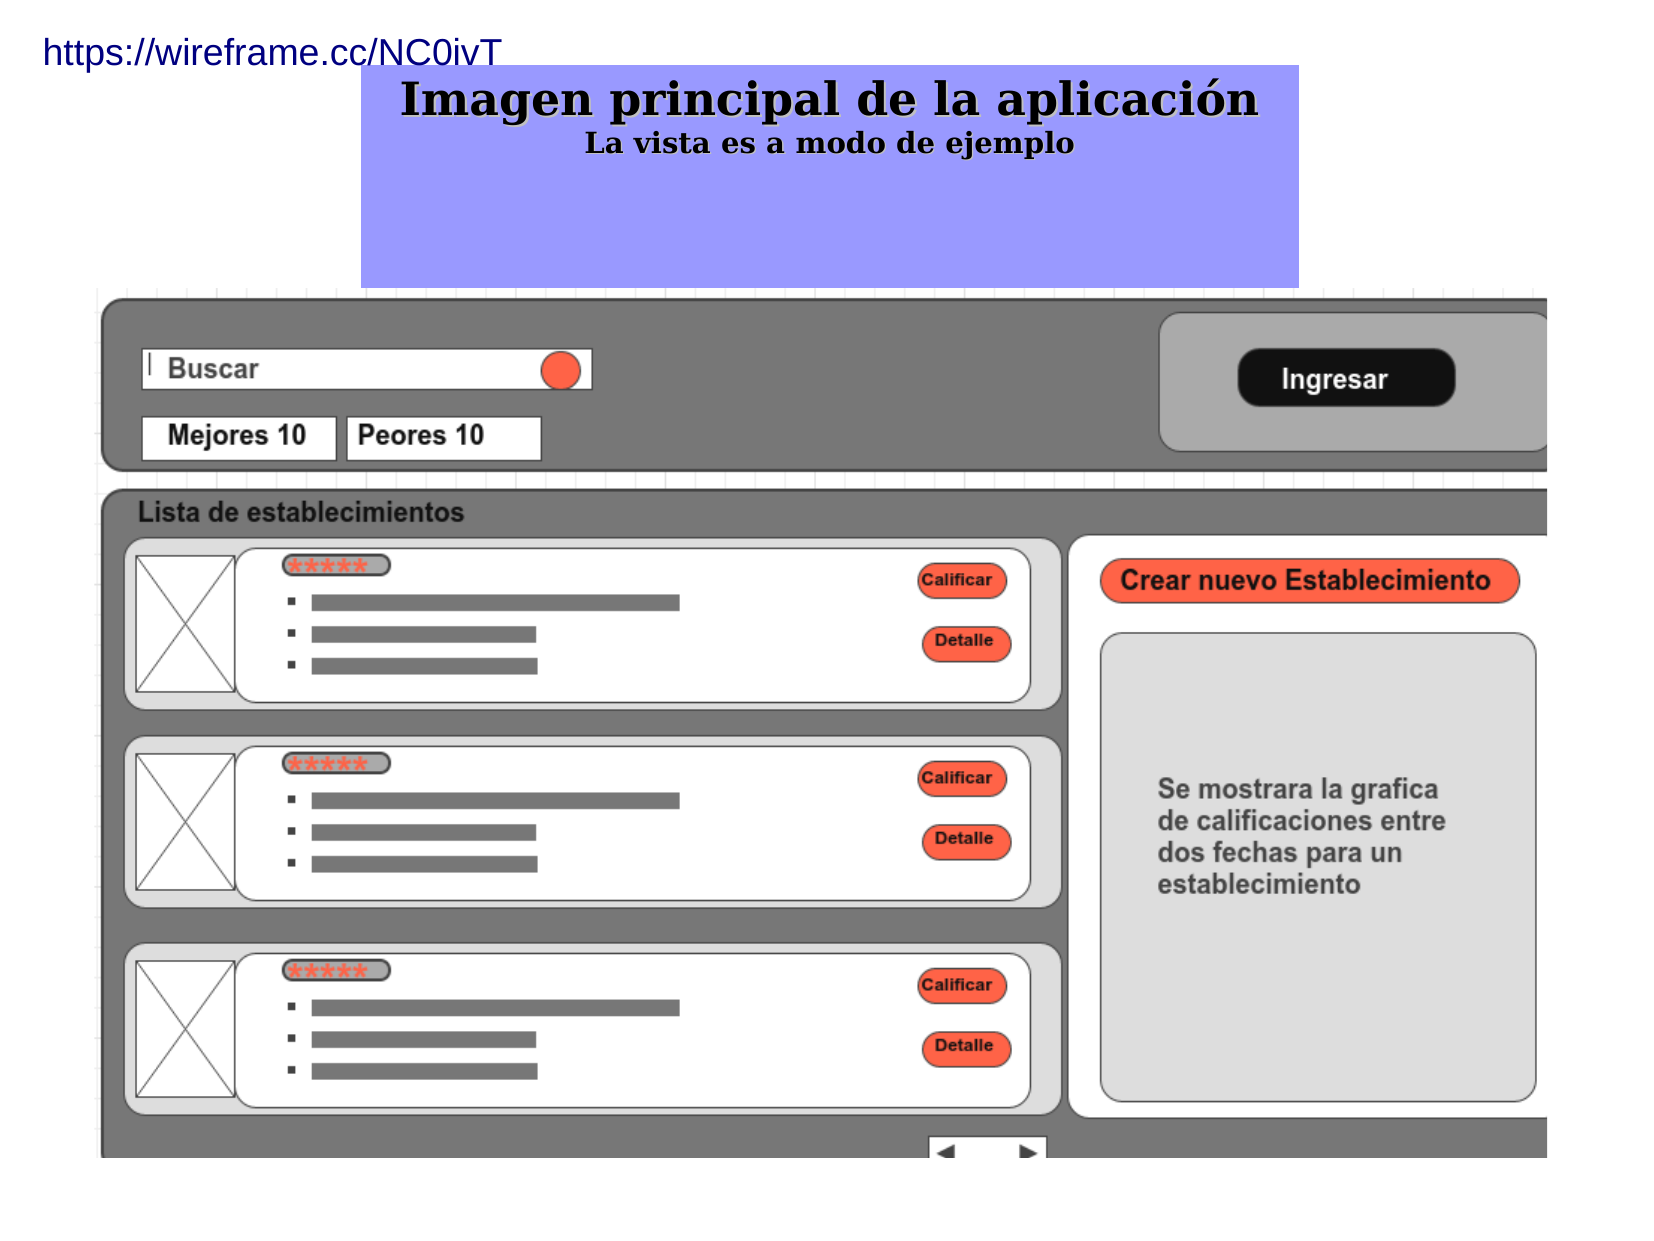

https://wireframe.cc/NC0ivT
| Imagen principal de la aplicación La vista es a modo de ejemplo |
| --- |